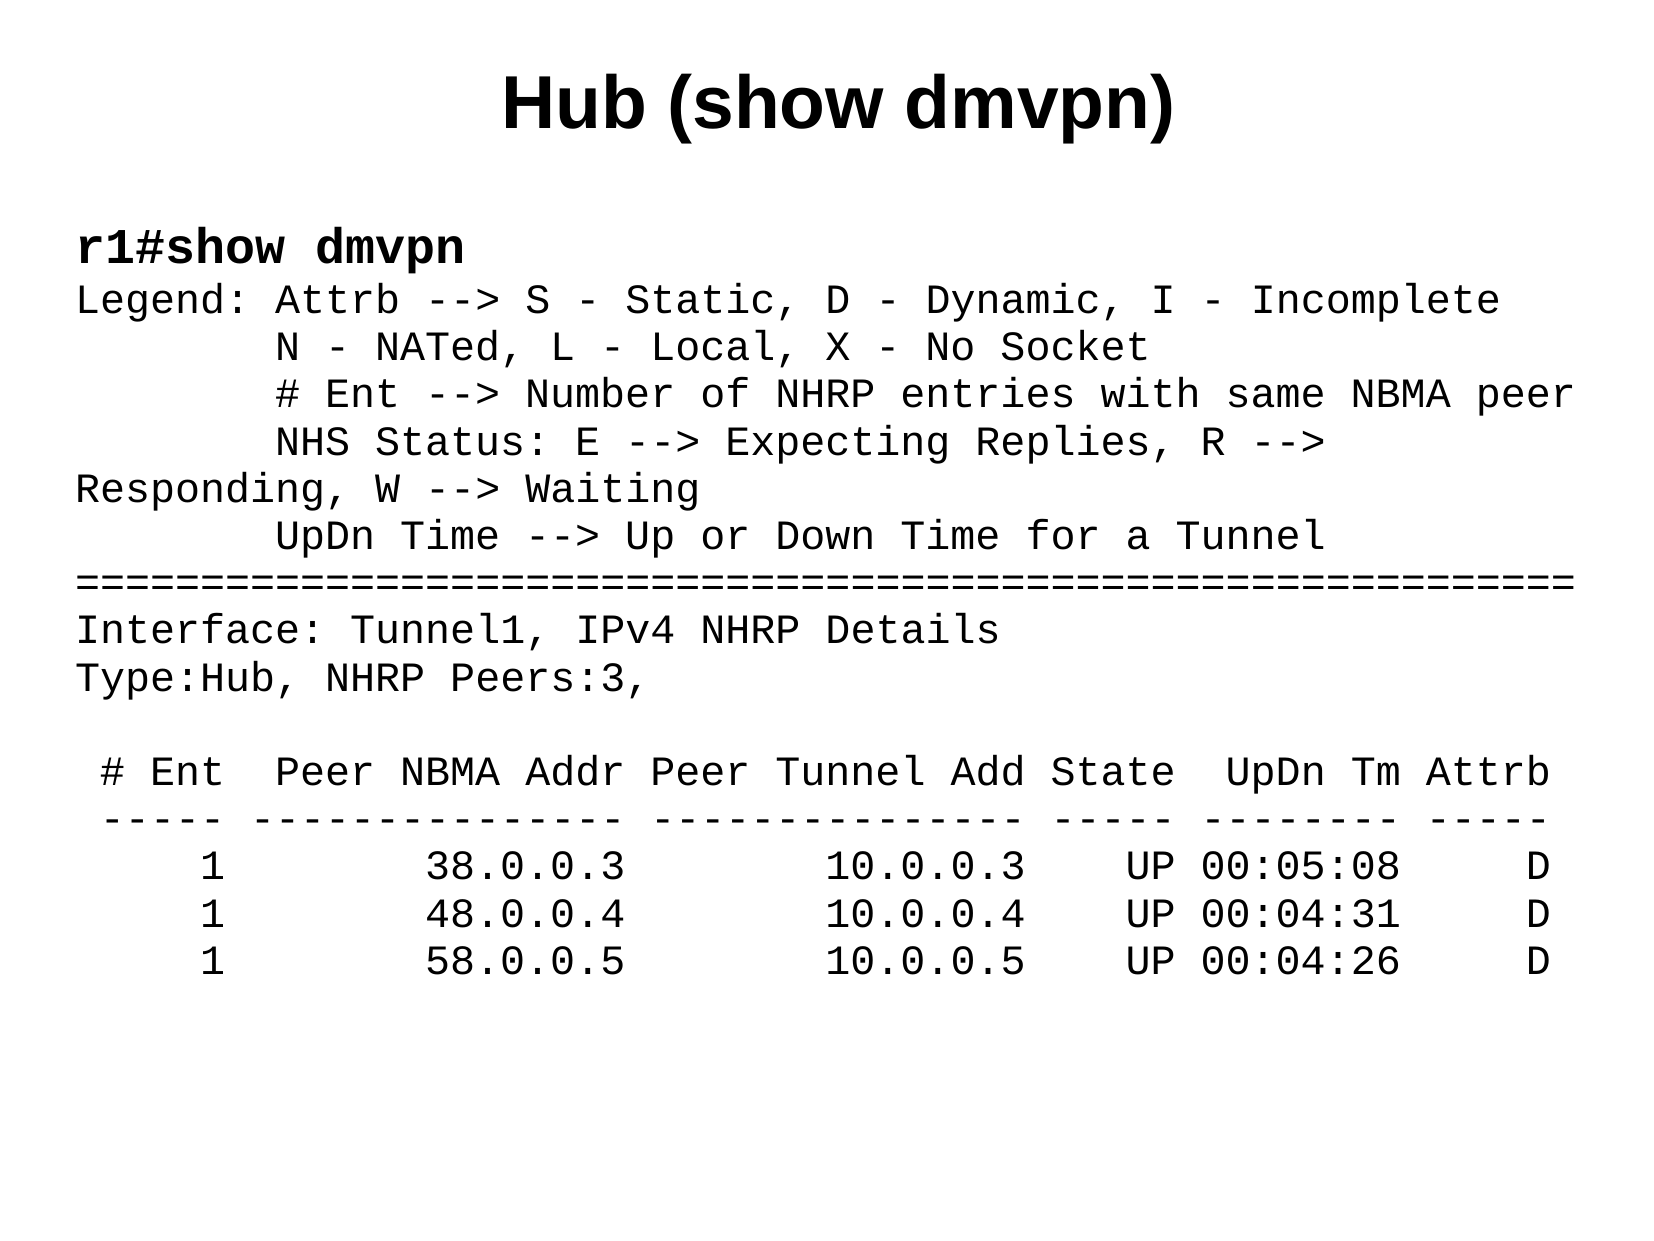

Hub (show dmvpn)
# r1#show dmvpn
Legend: Attrb --> S - Static, D - Dynamic, I - Incomplete
 N - NATed, L - Local, X - No Socket
 # Ent --> Number of NHRP entries with same NBMA peer
 NHS Status: E --> Expecting Replies, R --> Responding, W --> Waiting
 UpDn Time --> Up or Down Time for a Tunnel
============================================================
Interface: Tunnel1, IPv4 NHRP Details
Type:Hub, NHRP Peers:3,
 # Ent Peer NBMA Addr Peer Tunnel Add State UpDn Tm Attrb
 ----- --------------- --------------- ----- -------- -----
 1 38.0.0.3 10.0.0.3 UP 00:05:08 D
 1 48.0.0.4 10.0.0.4 UP 00:04:31 D
 1 58.0.0.5 10.0.0.5 UP 00:04:26 D